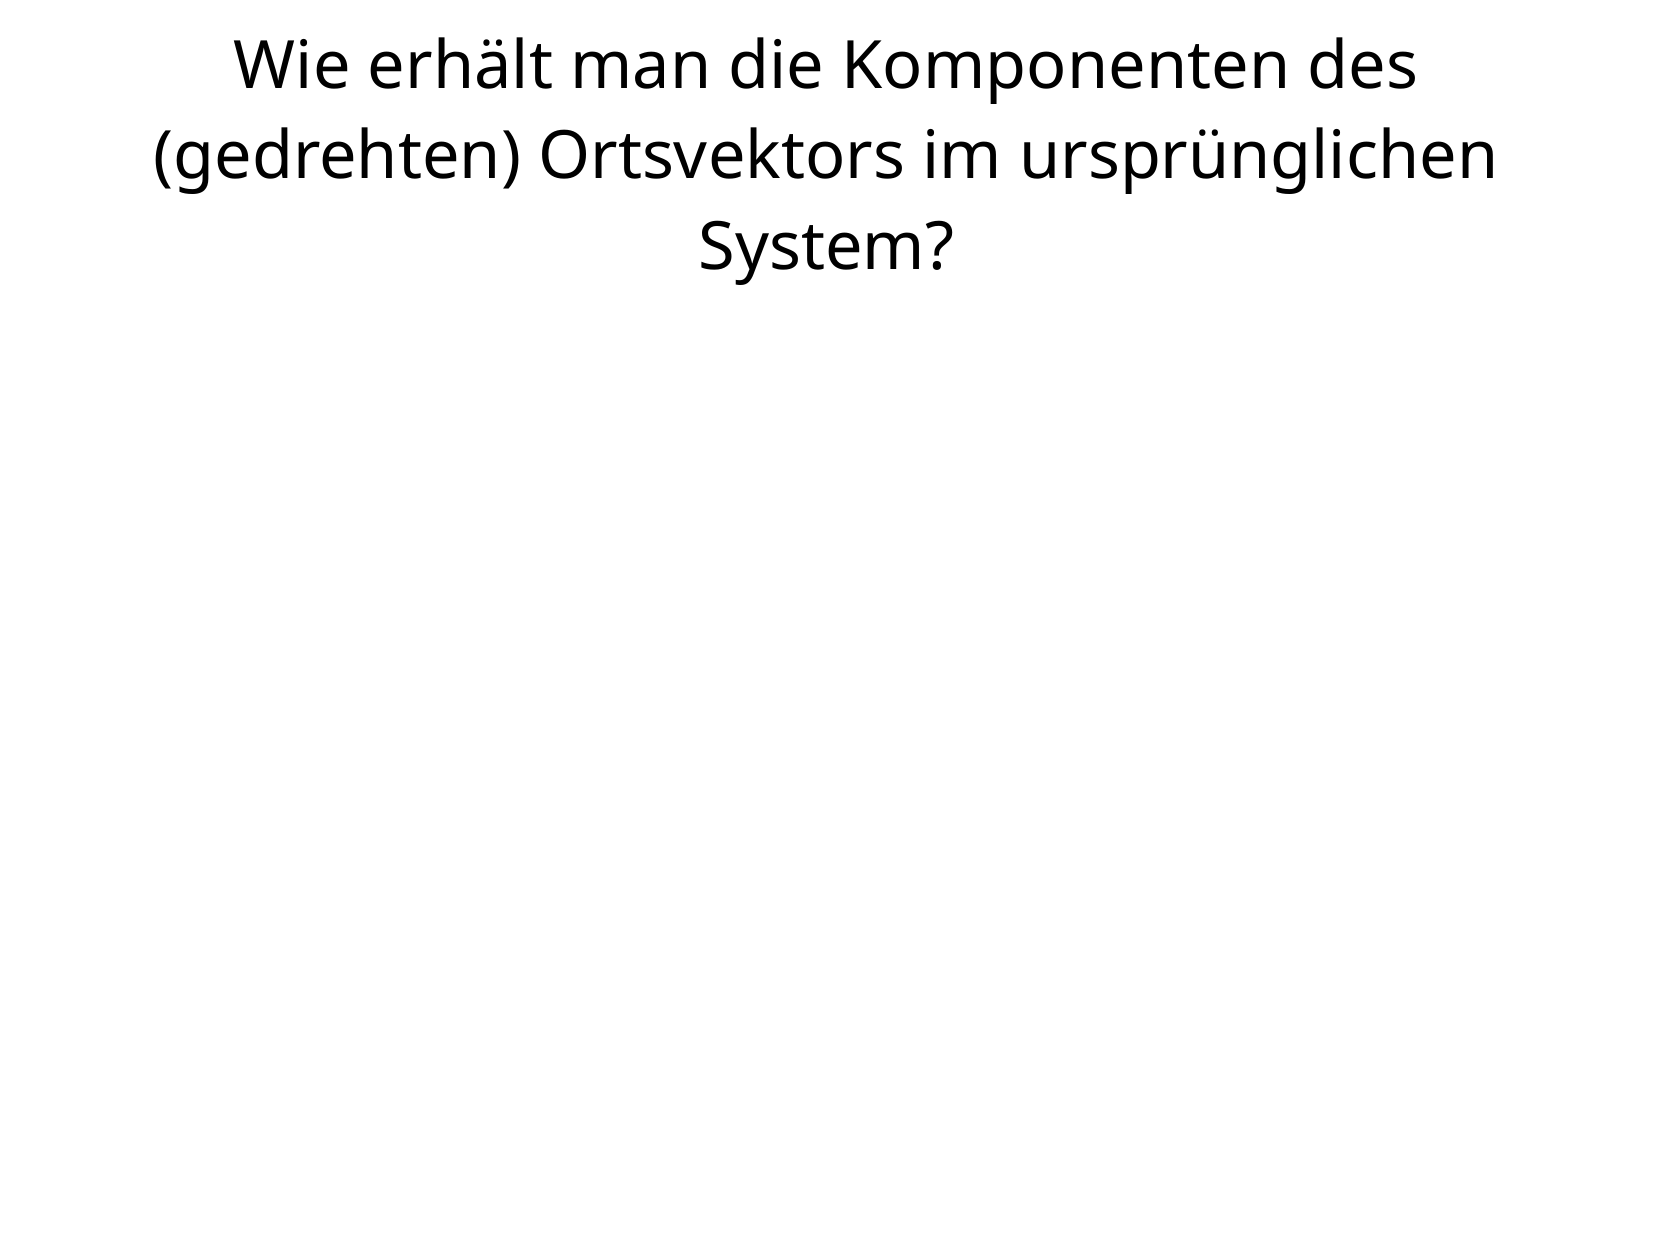

# Wie erhält man die Komponenten des (gedrehten) Ortsvektors im ursprünglichen System?